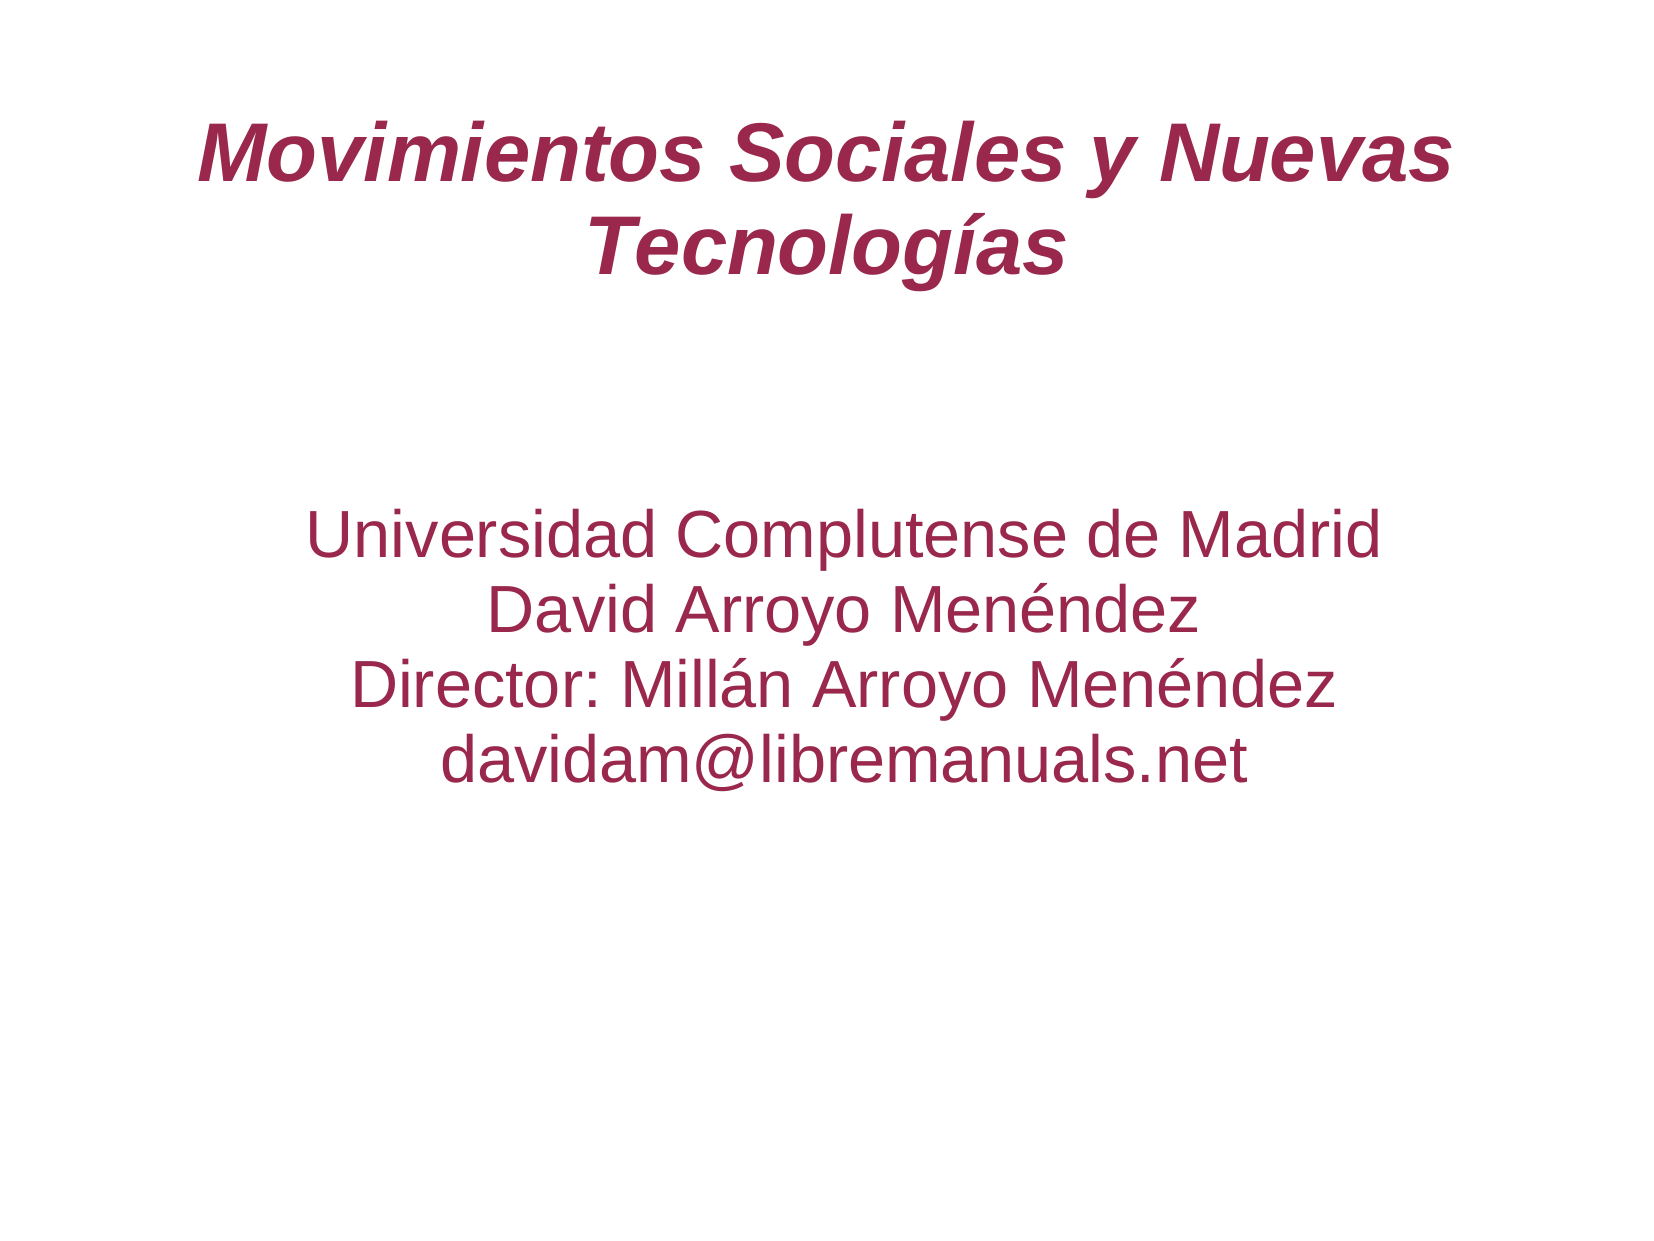

# Movimientos Sociales y Nuevas Tecnologías
Universidad Complutense de Madrid
David Arroyo Menéndez
Director: Millán Arroyo Menéndez
davidam@libremanuals.net